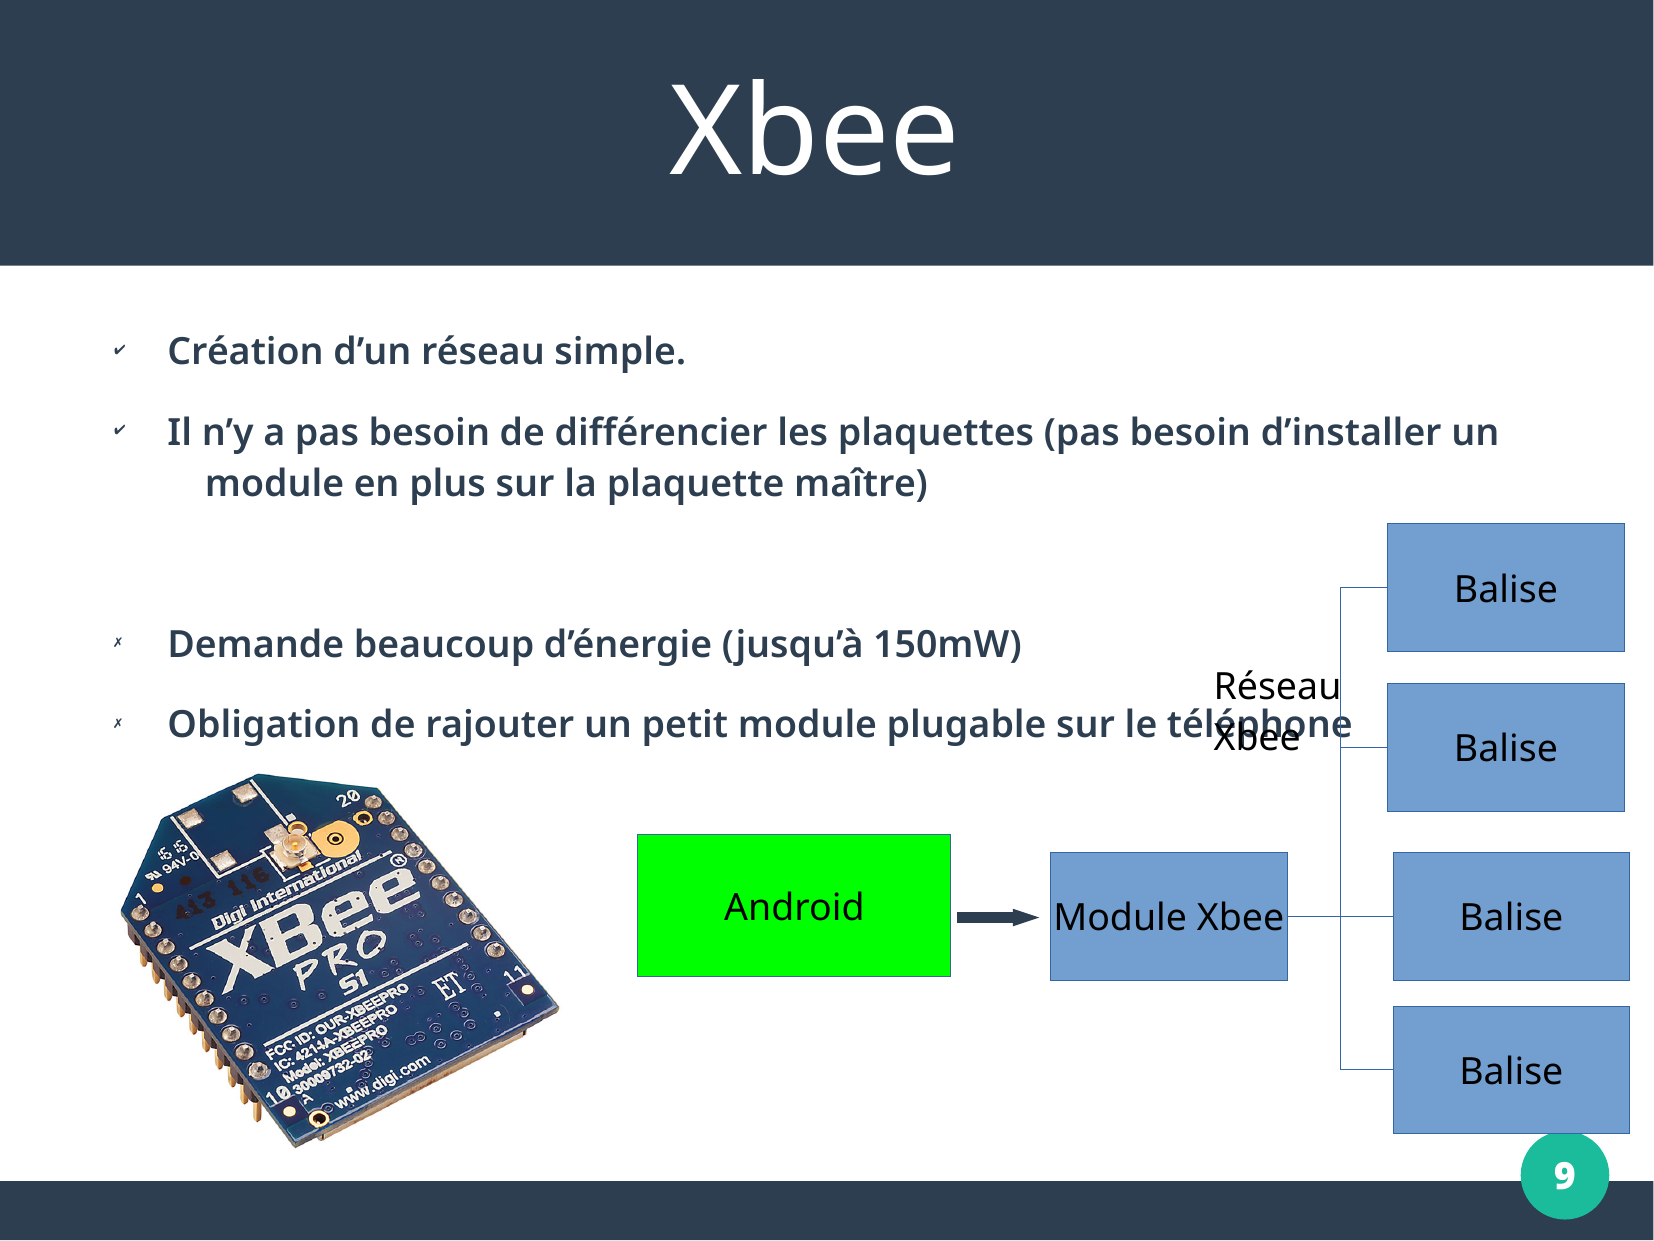

Xbee
# Création d’un réseau simple.
Il n’y a pas besoin de différencier les plaquettes (pas besoin d’installer un module en plus sur la plaquette maître)
Demande beaucoup d’énergie (jusqu’à 150mW)
Obligation de rajouter un petit module plugable sur le téléphone
Balise
Réseau Xbee
Balise
Android
Module Xbee
Balise
Balise
9